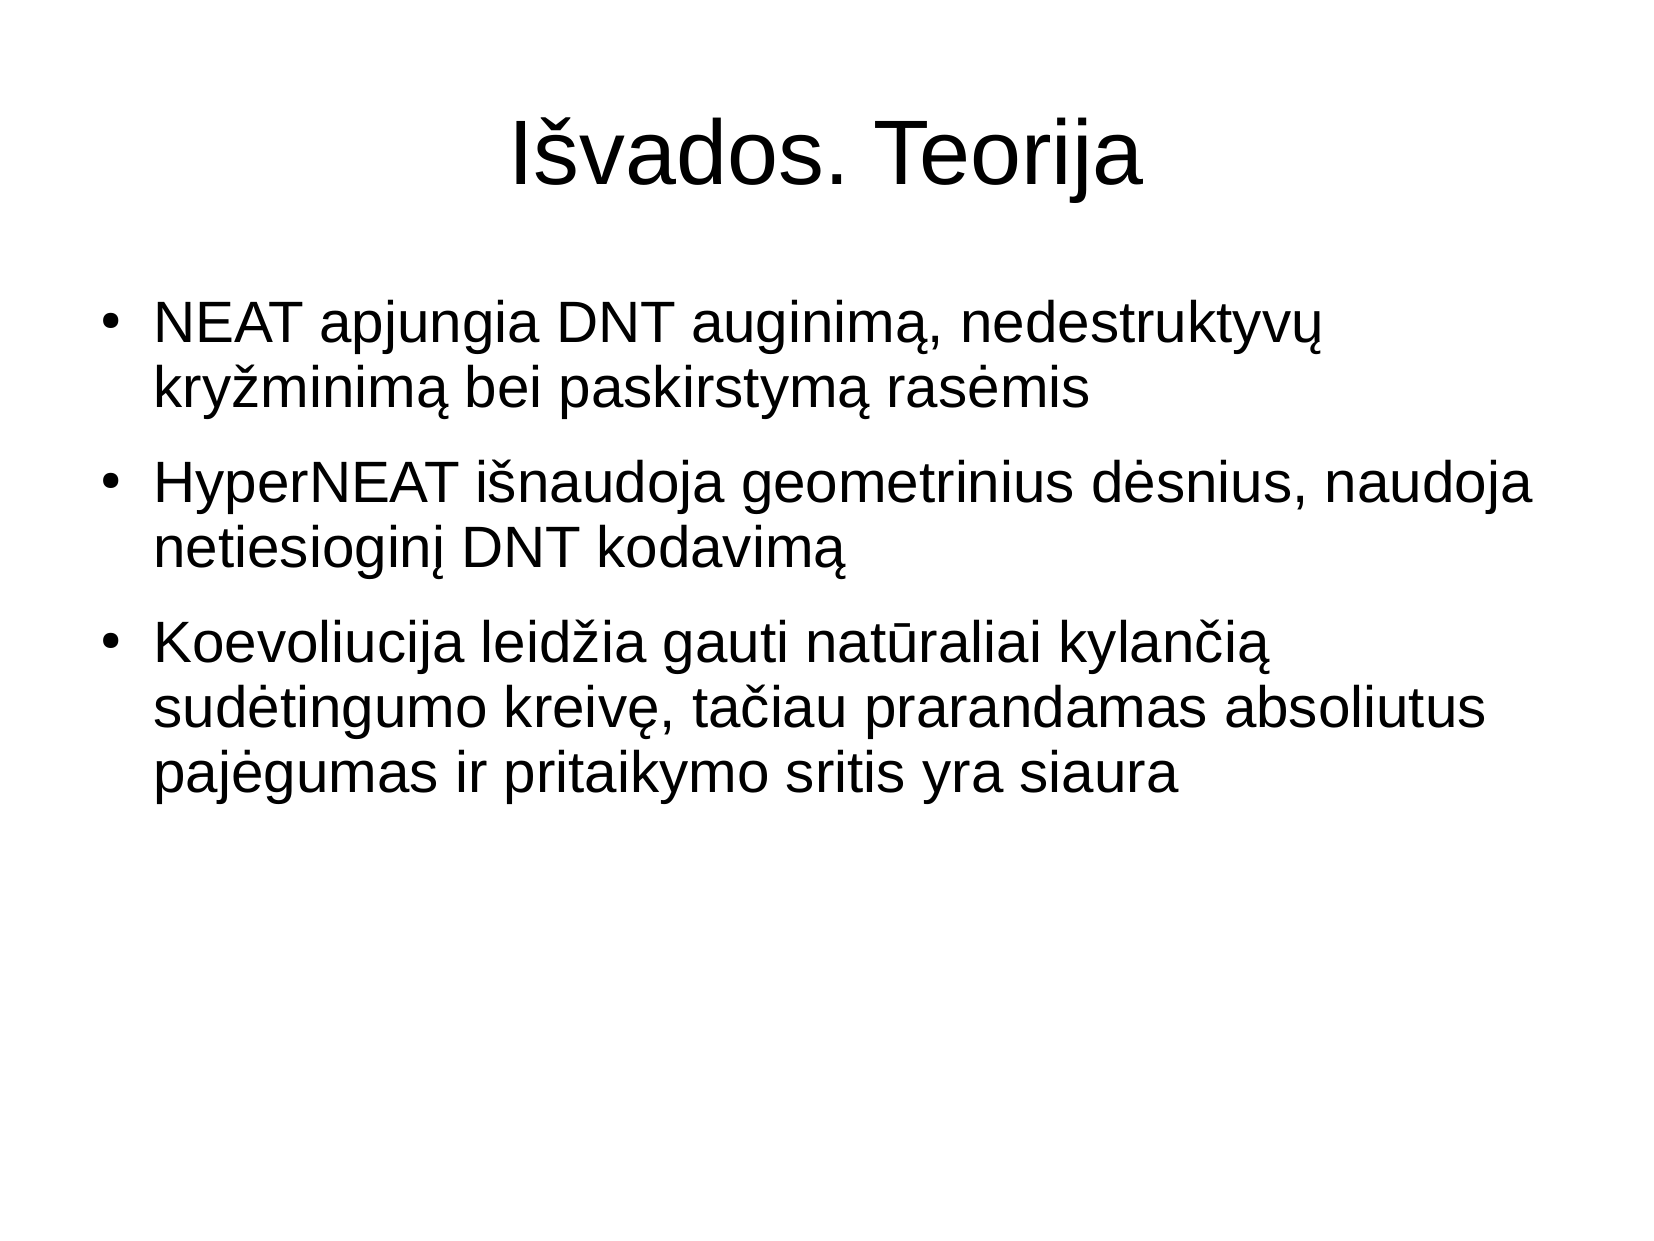

# Išvados. Teorija
NEAT apjungia DNT auginimą, nedestruktyvų kryžminimą bei paskirstymą rasėmis
HyperNEAT išnaudoja geometrinius dėsnius, naudoja netiesioginį DNT kodavimą
Koevoliucija leidžia gauti natūraliai kylančią sudėtingumo kreivę, tačiau prarandamas absoliutus pajėgumas ir pritaikymo sritis yra siaura